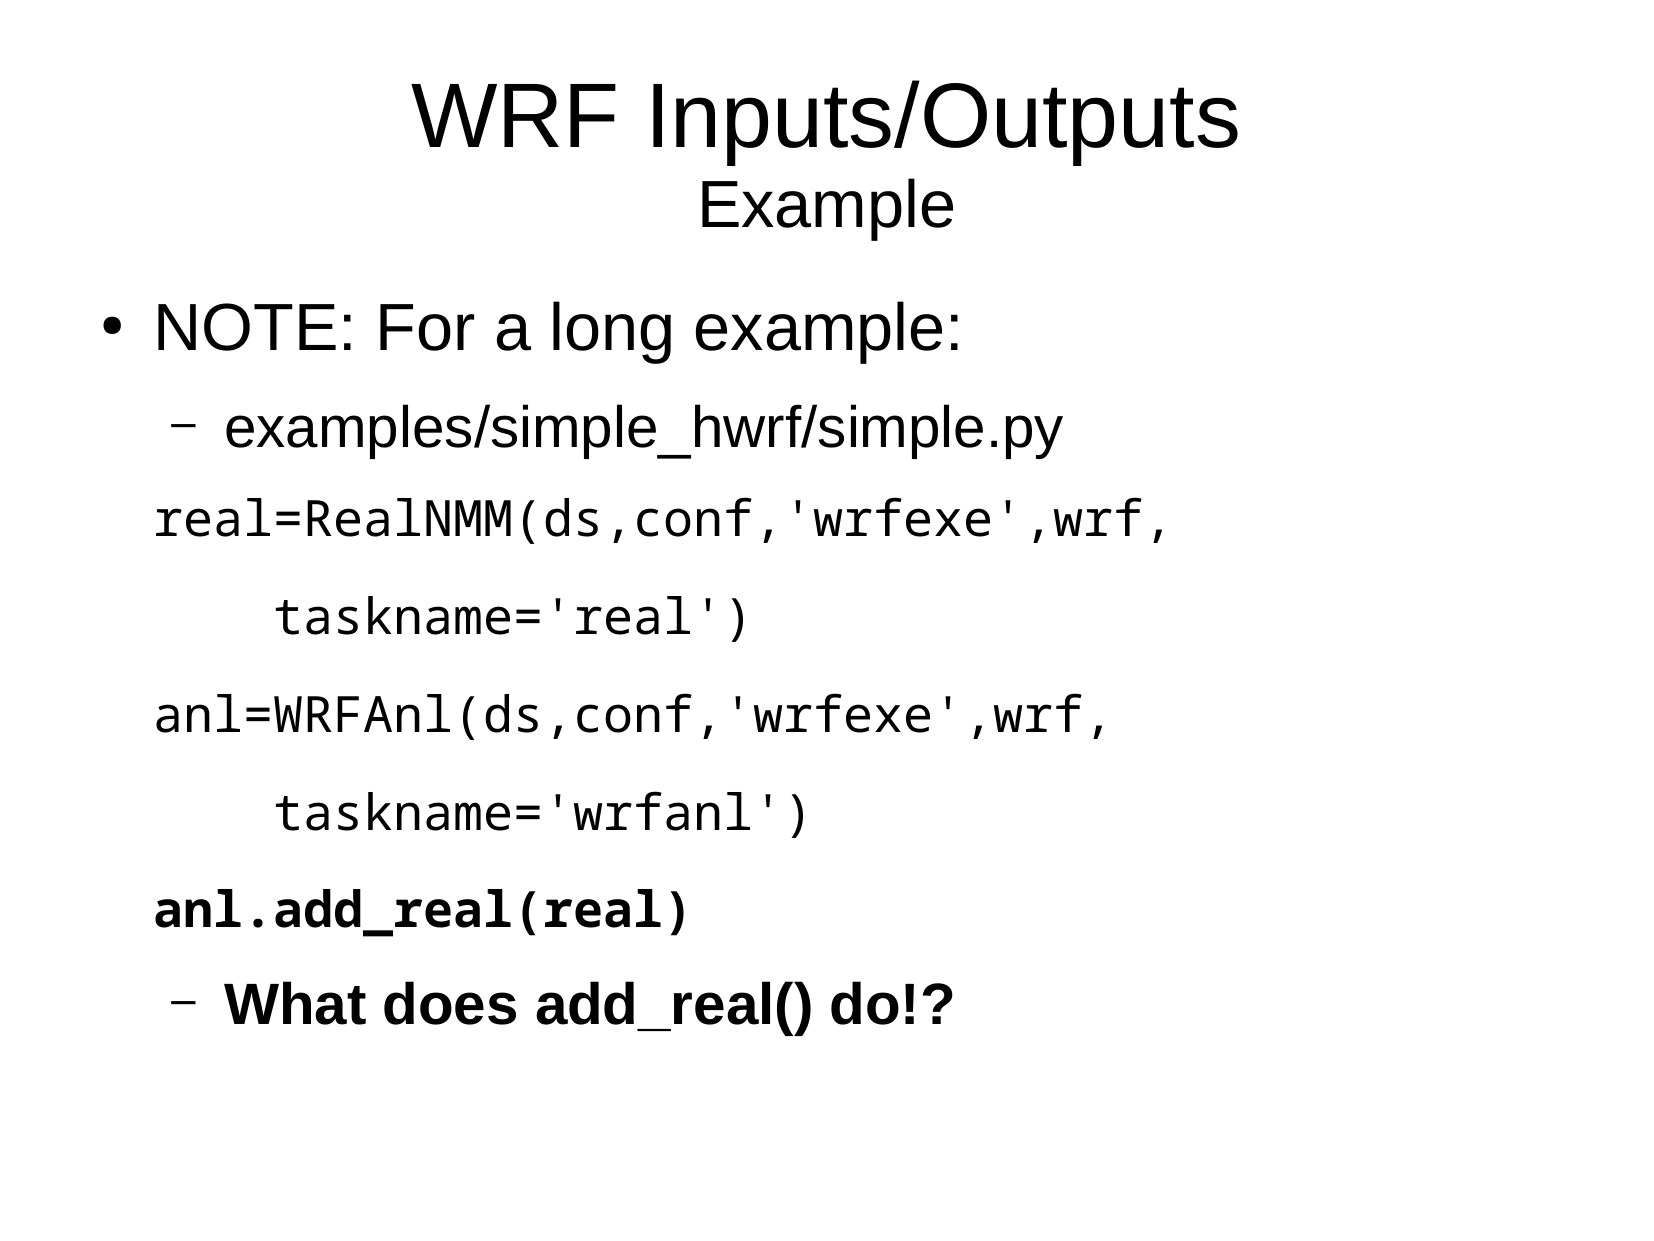

# WRF Inputs/Outputs Example
NOTE: For a long example:
examples/simple_hwrf/simple.py
real=RealNMM(ds,conf,'wrfexe',wrf,
 taskname='real')
anl=WRFAnl(ds,conf,'wrfexe',wrf,
 taskname='wrfanl')
anl.add_real(real)
What does add_real() do!?